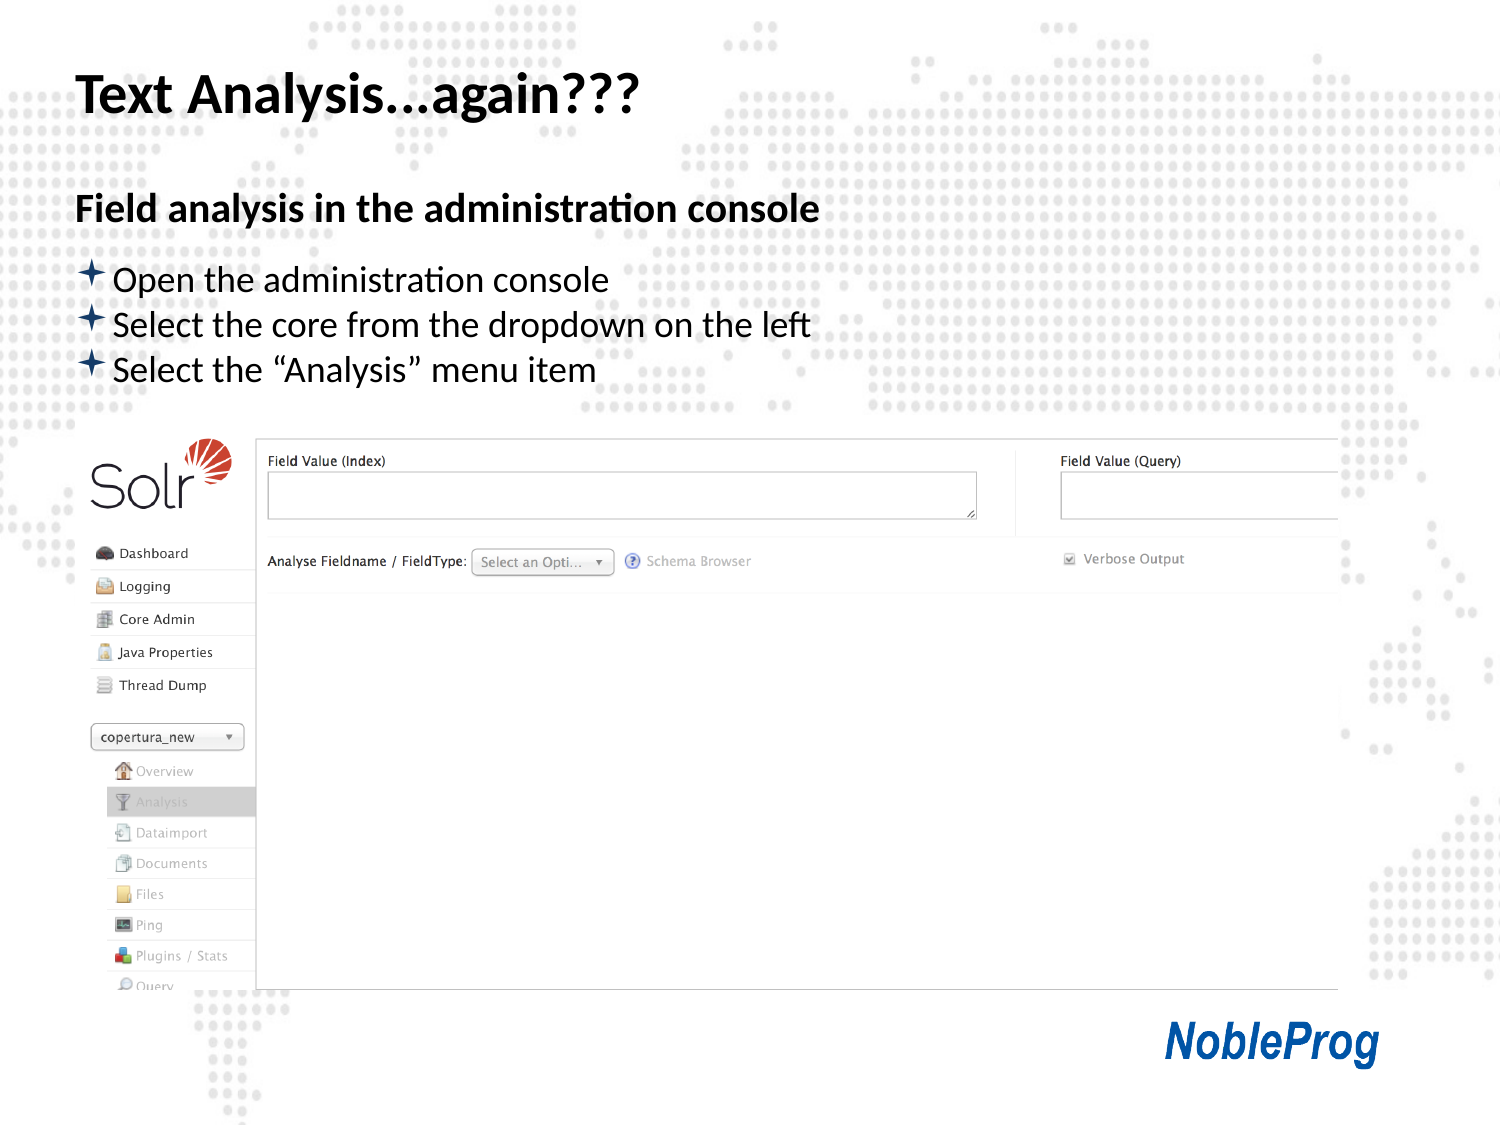

Text Analysis...again???
Field analysis in the administration console
Open the administration console
Select the core from the dropdown on the left
Select the “Analysis” menu item